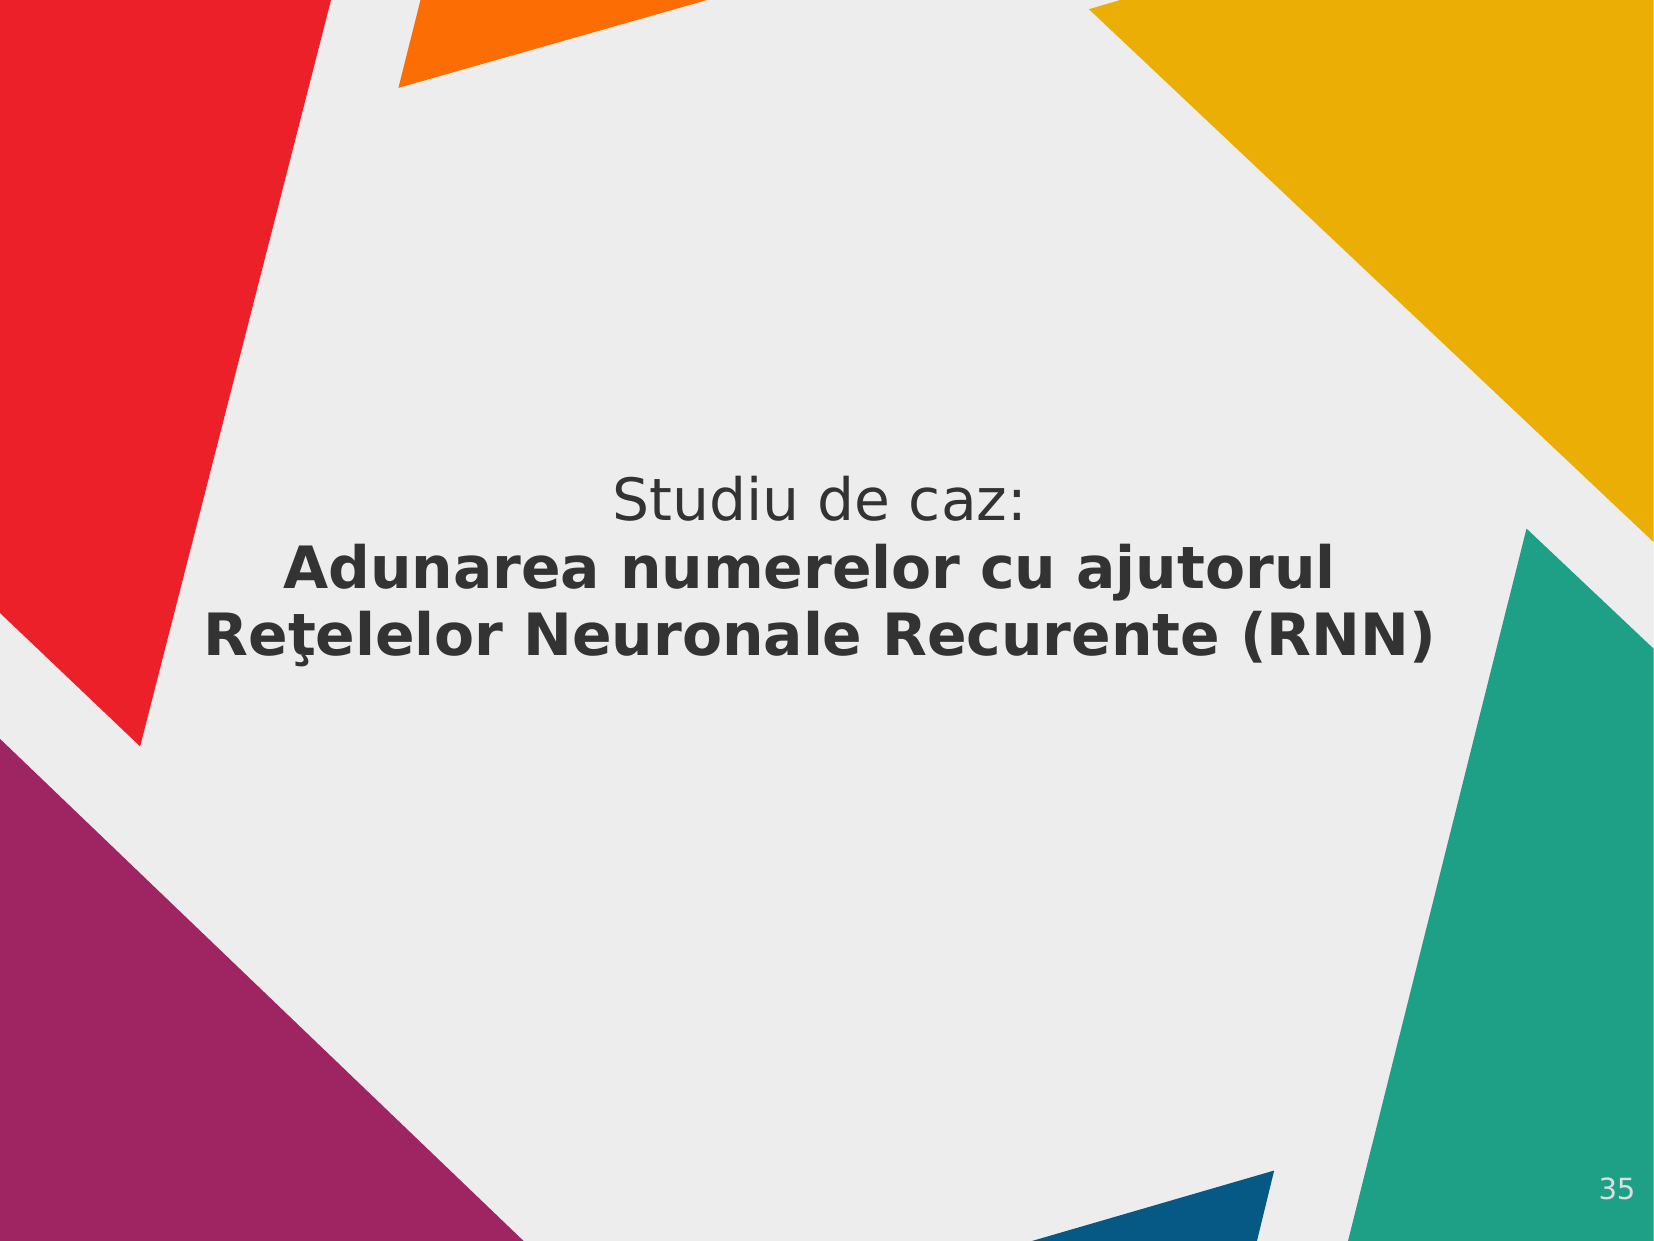

# Studiu de caz: Adunarea numerelor cu ajutorul Reţelelor Neuronale Recurente (RNN)
35